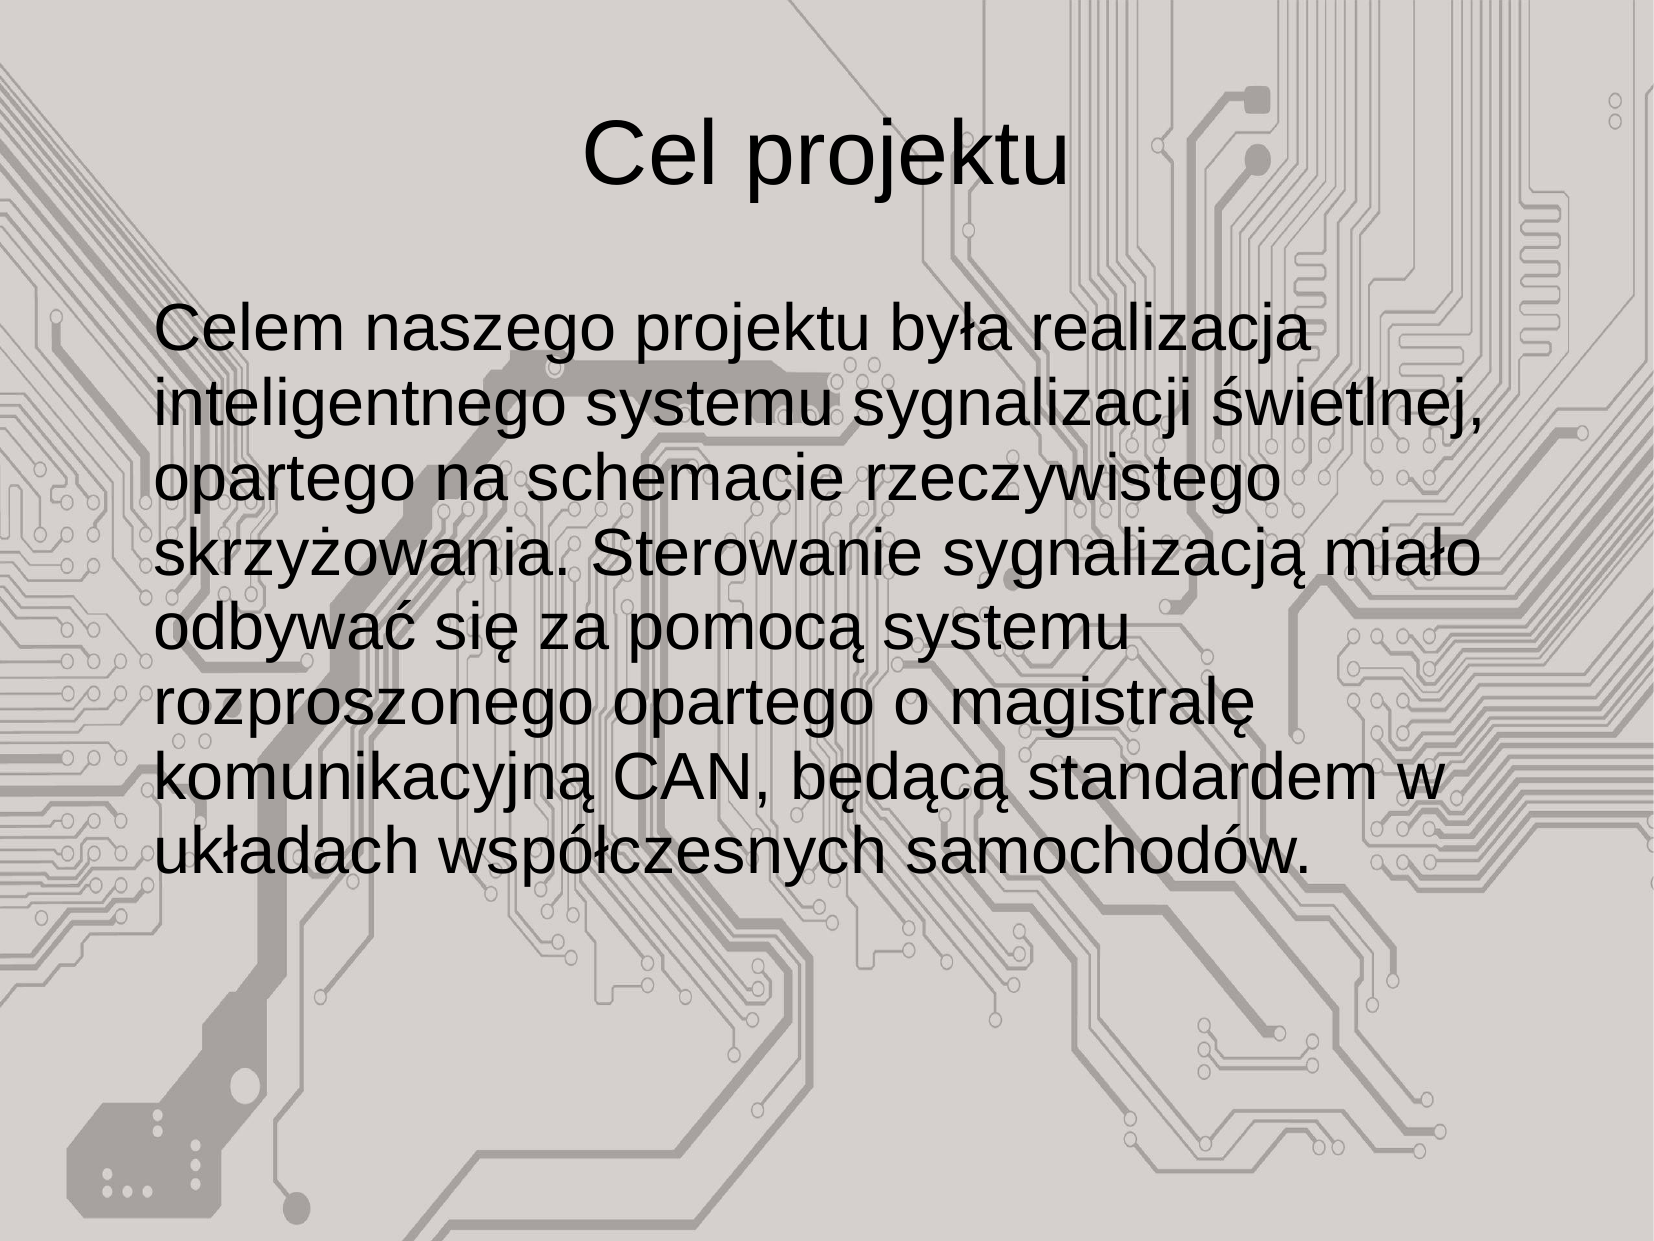

# Cel projektu
Celem naszego projektu była realizacja inteligentnego systemu sygnalizacji świetlnej, opartego na schemacie rzeczywistego skrzyżowania. Sterowanie sygnalizacją miało odbywać się za pomocą systemu rozproszonego opartego o magistralę komunikacyjną CAN, będącą standardem w układach współczesnych samochodów.